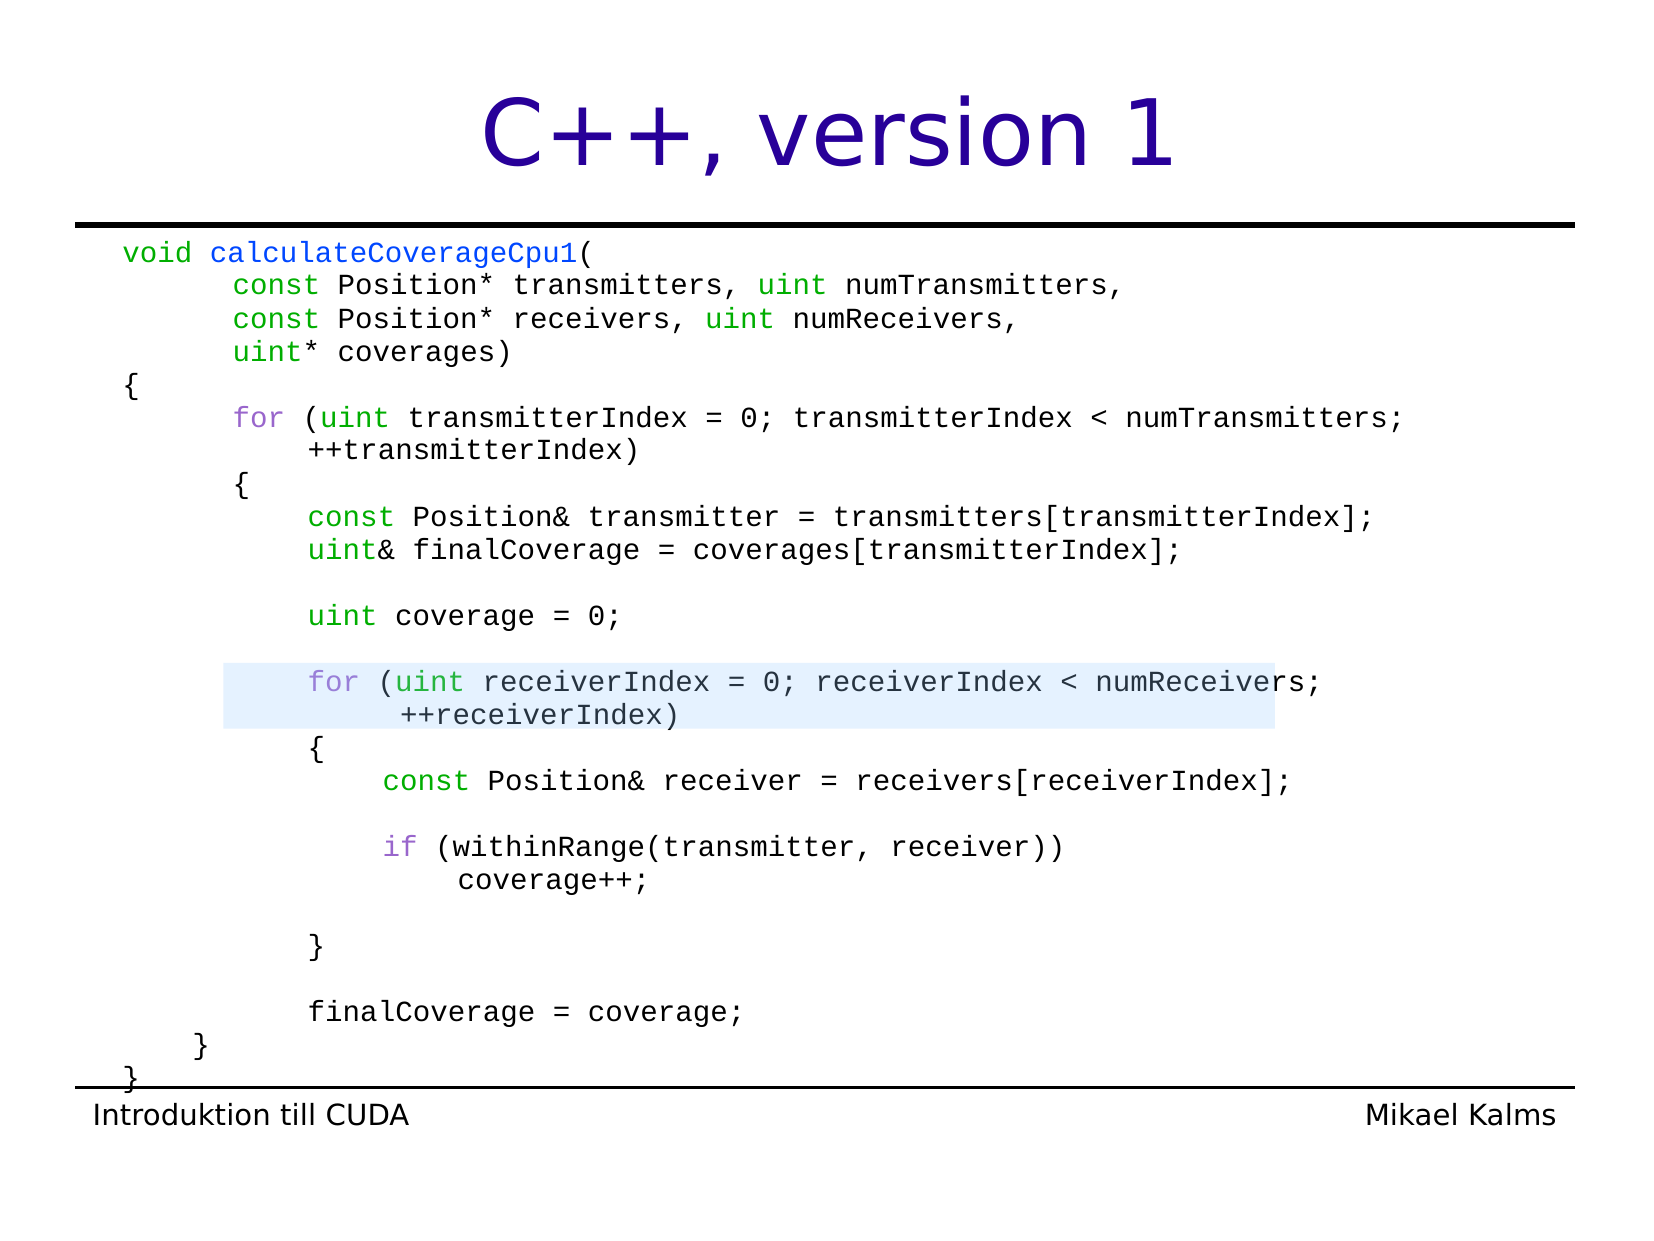

# C++, version 1
void calculateCoverageCpu1(
	const Position* transmitters, uint numTransmitters,
	const Position* receivers, uint numReceivers,
	uint* coverages)
{
	for (uint transmitterIndex = 0; transmitterIndex < numTransmitters;
		++transmitterIndex)
	{
		const Position& transmitter = transmitters[transmitterIndex];
		uint& finalCoverage = coverages[transmitterIndex];
		uint coverage = 0;
		for (uint receiverIndex = 0; receiverIndex < numReceivers;
			 ++receiverIndex)
		{
			const Position& receiver = receivers[receiverIndex];
			if (withinRange(transmitter, receiver))
				coverage++;
		}
		finalCoverage = coverage;
 }
}
Introduktion till CUDA
Mikael Kalms